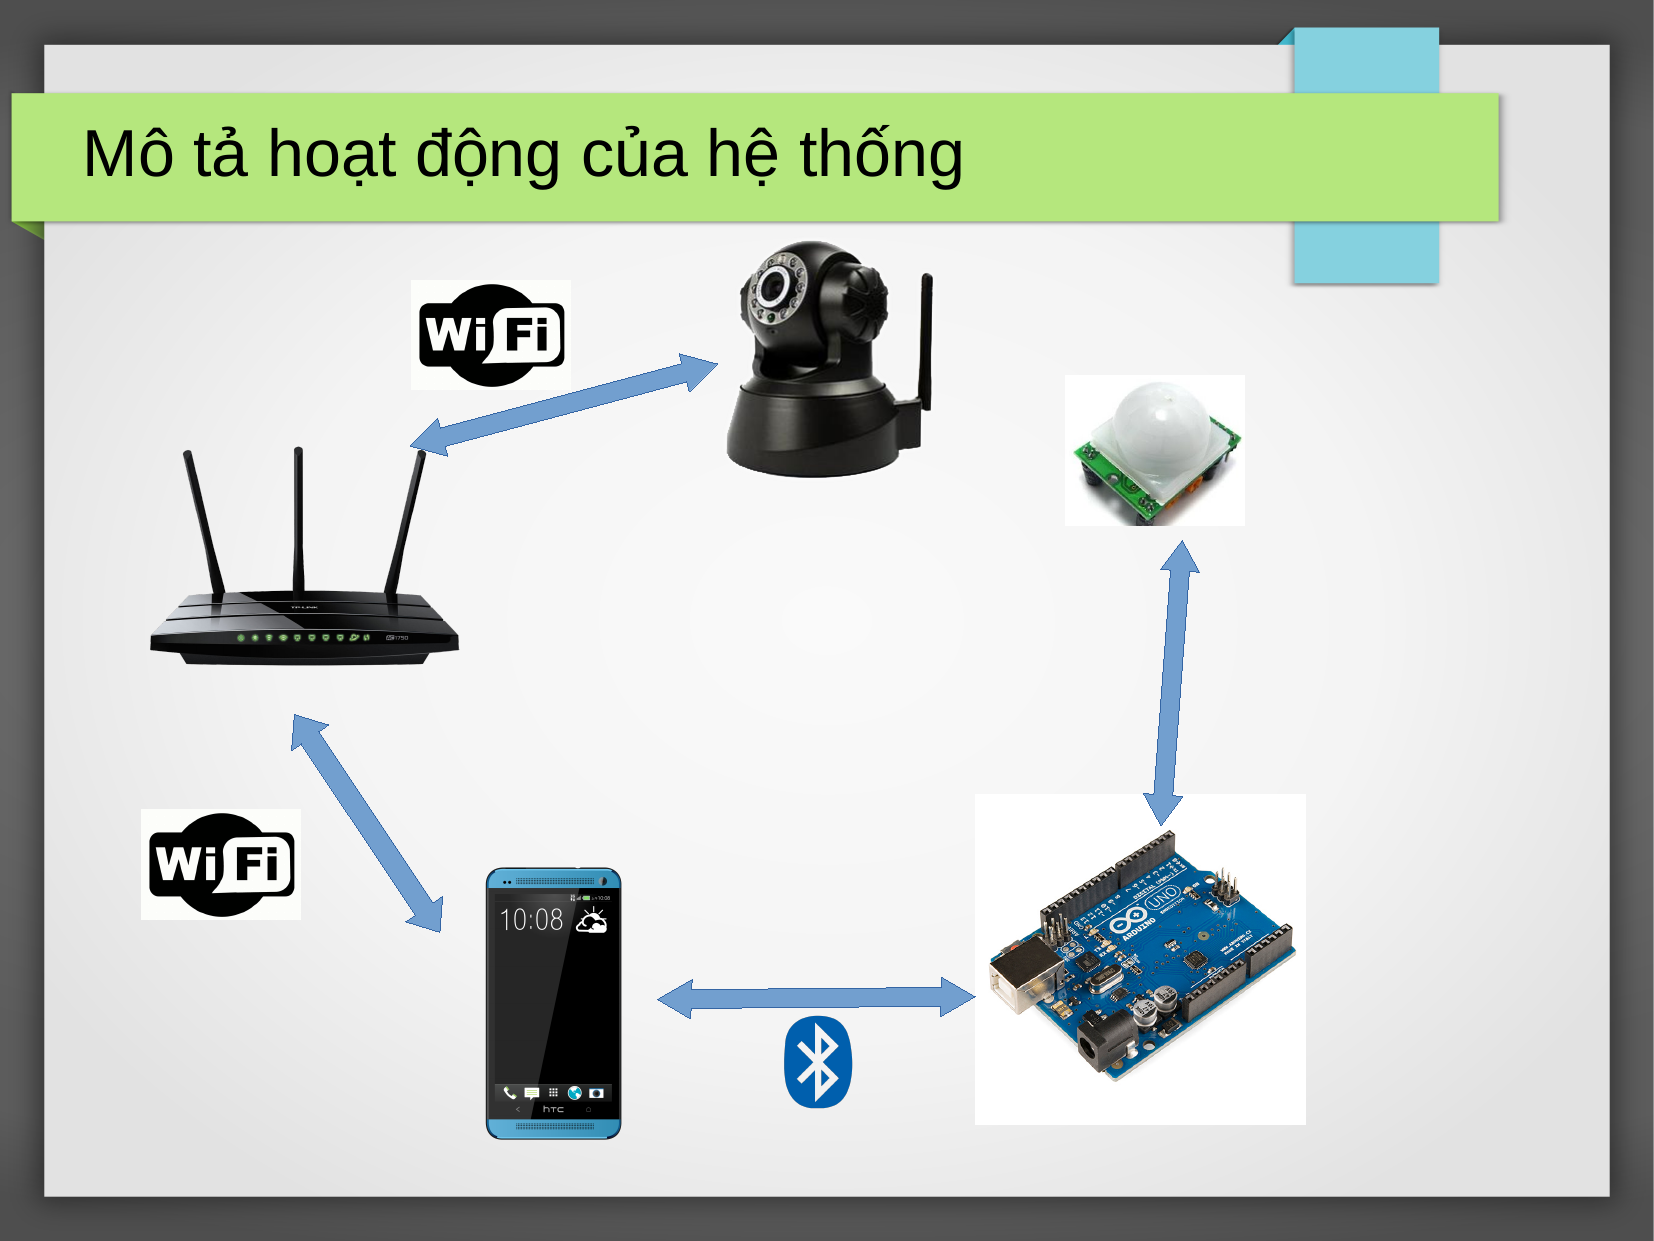

# Mô tả hoạt động của hệ thống